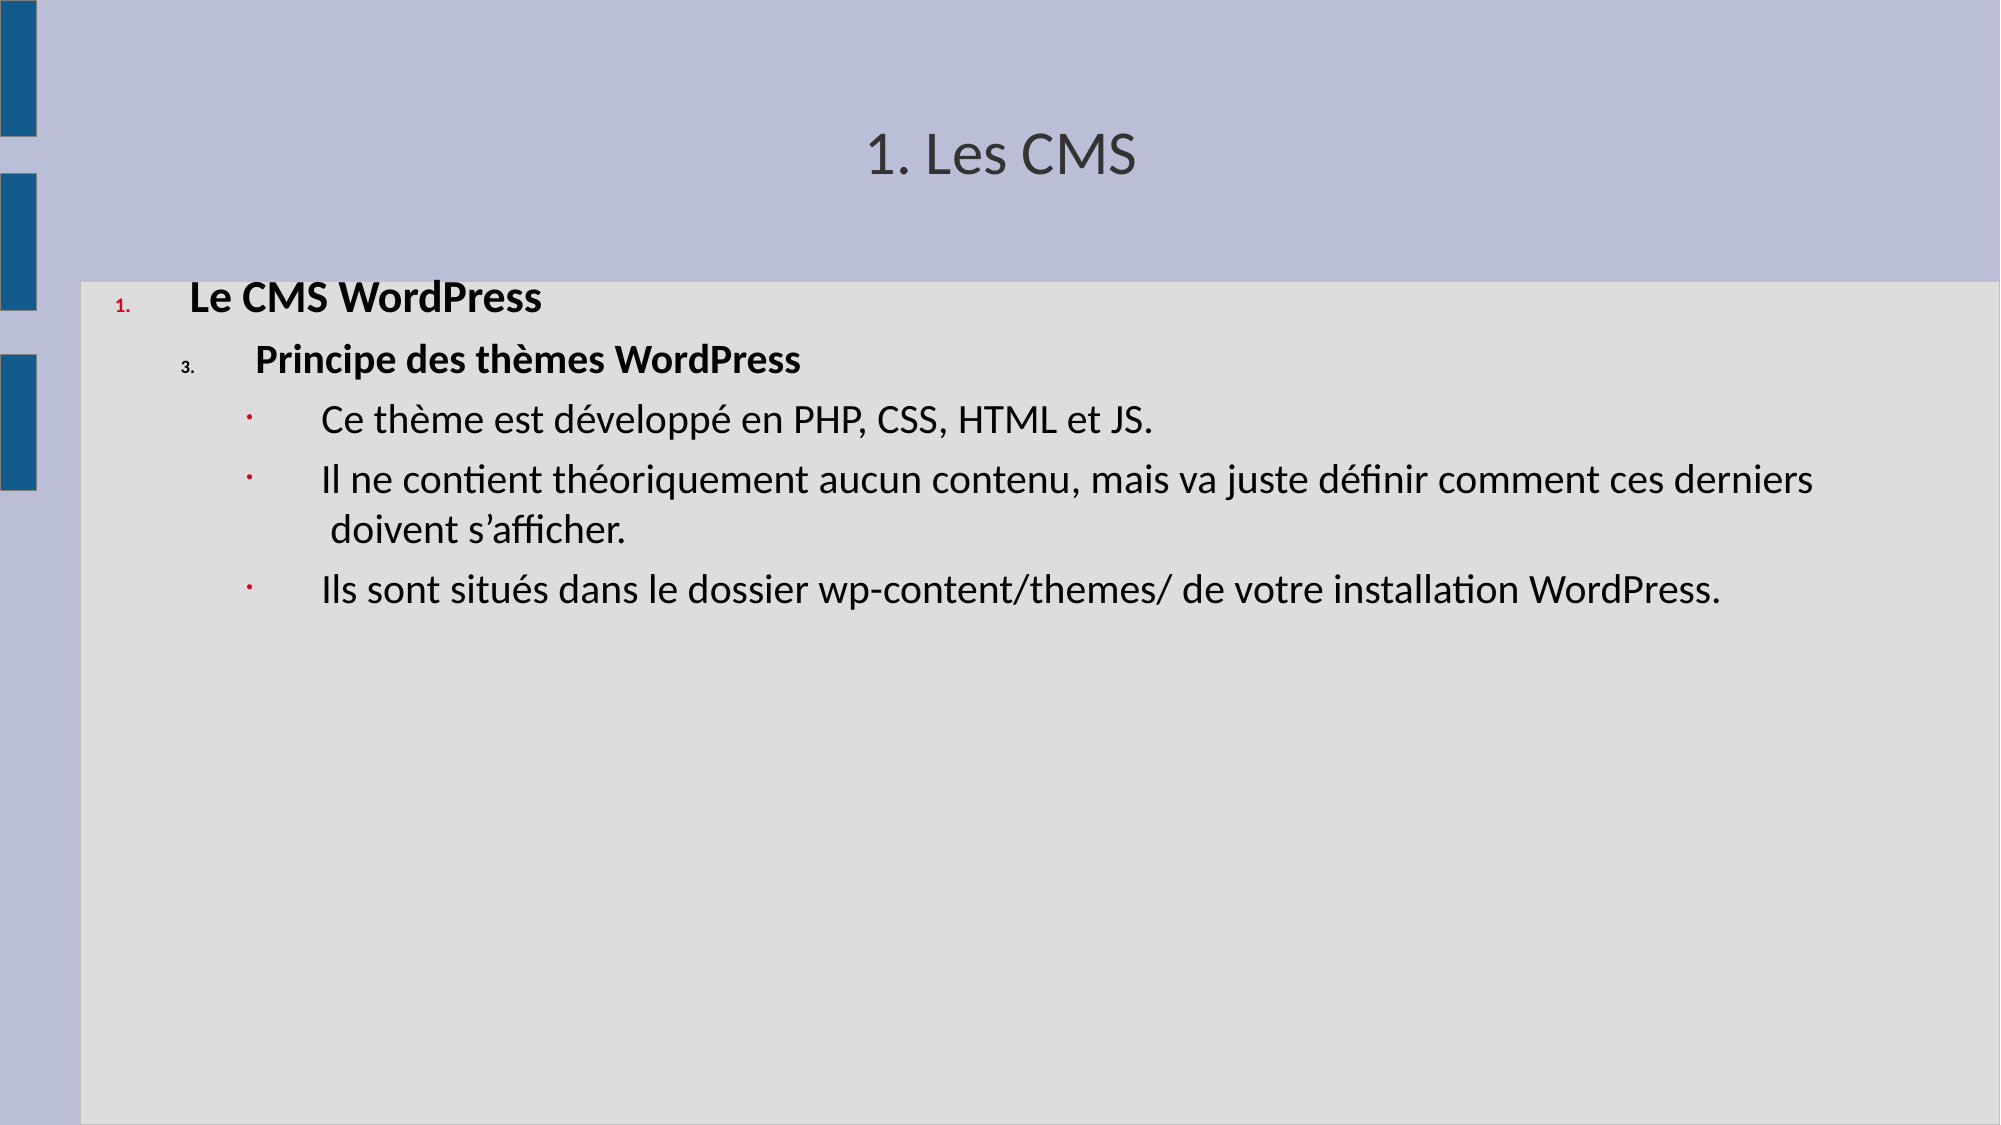

# 1. Les CMS
Le CMS WordPress
Principe des thèmes WordPress
Ce thème est développé en PHP, CSS, HTML et JS.
Il ne contient théoriquement aucun contenu, mais va juste définir comment ces derniers doivent s’afficher.
Ils sont situés dans le dossier wp-content/themes/ de votre installation WordPress.